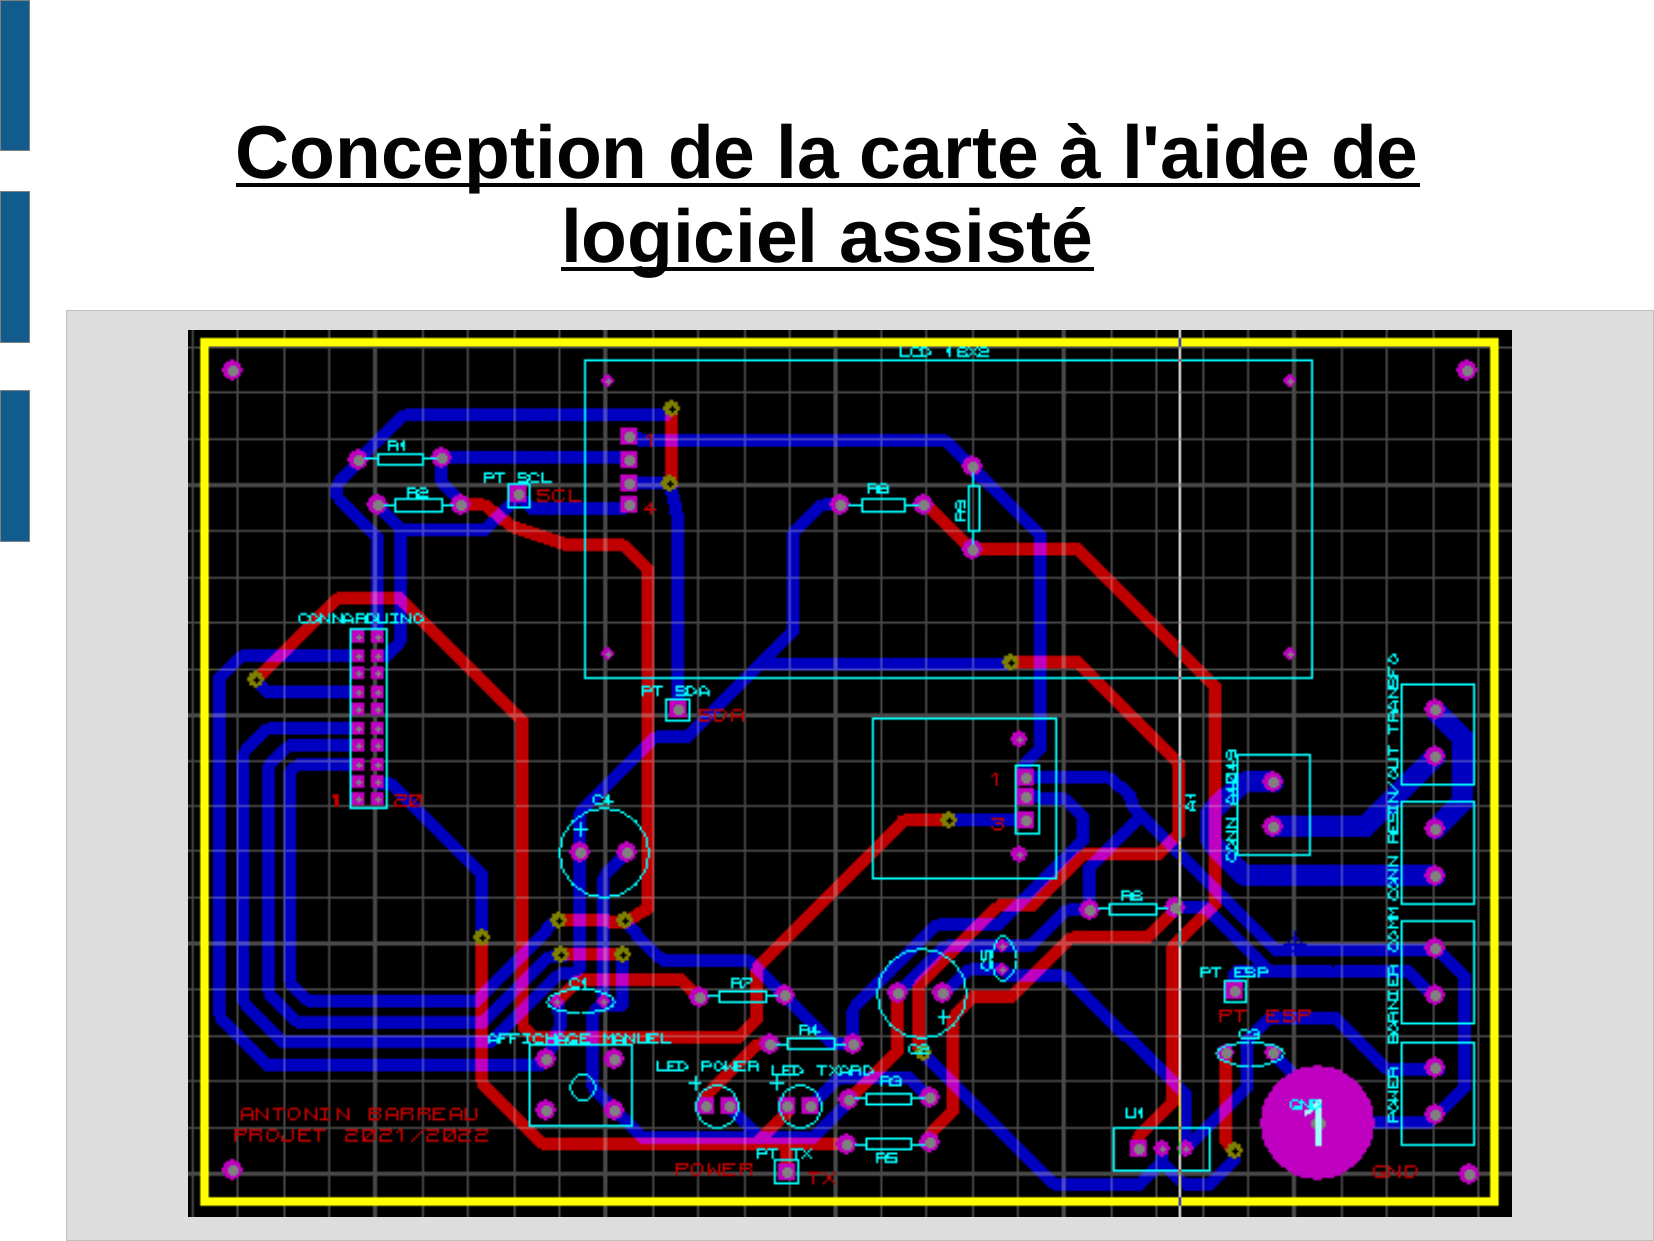

# Conception de la carte à l'aide de logiciel assisté